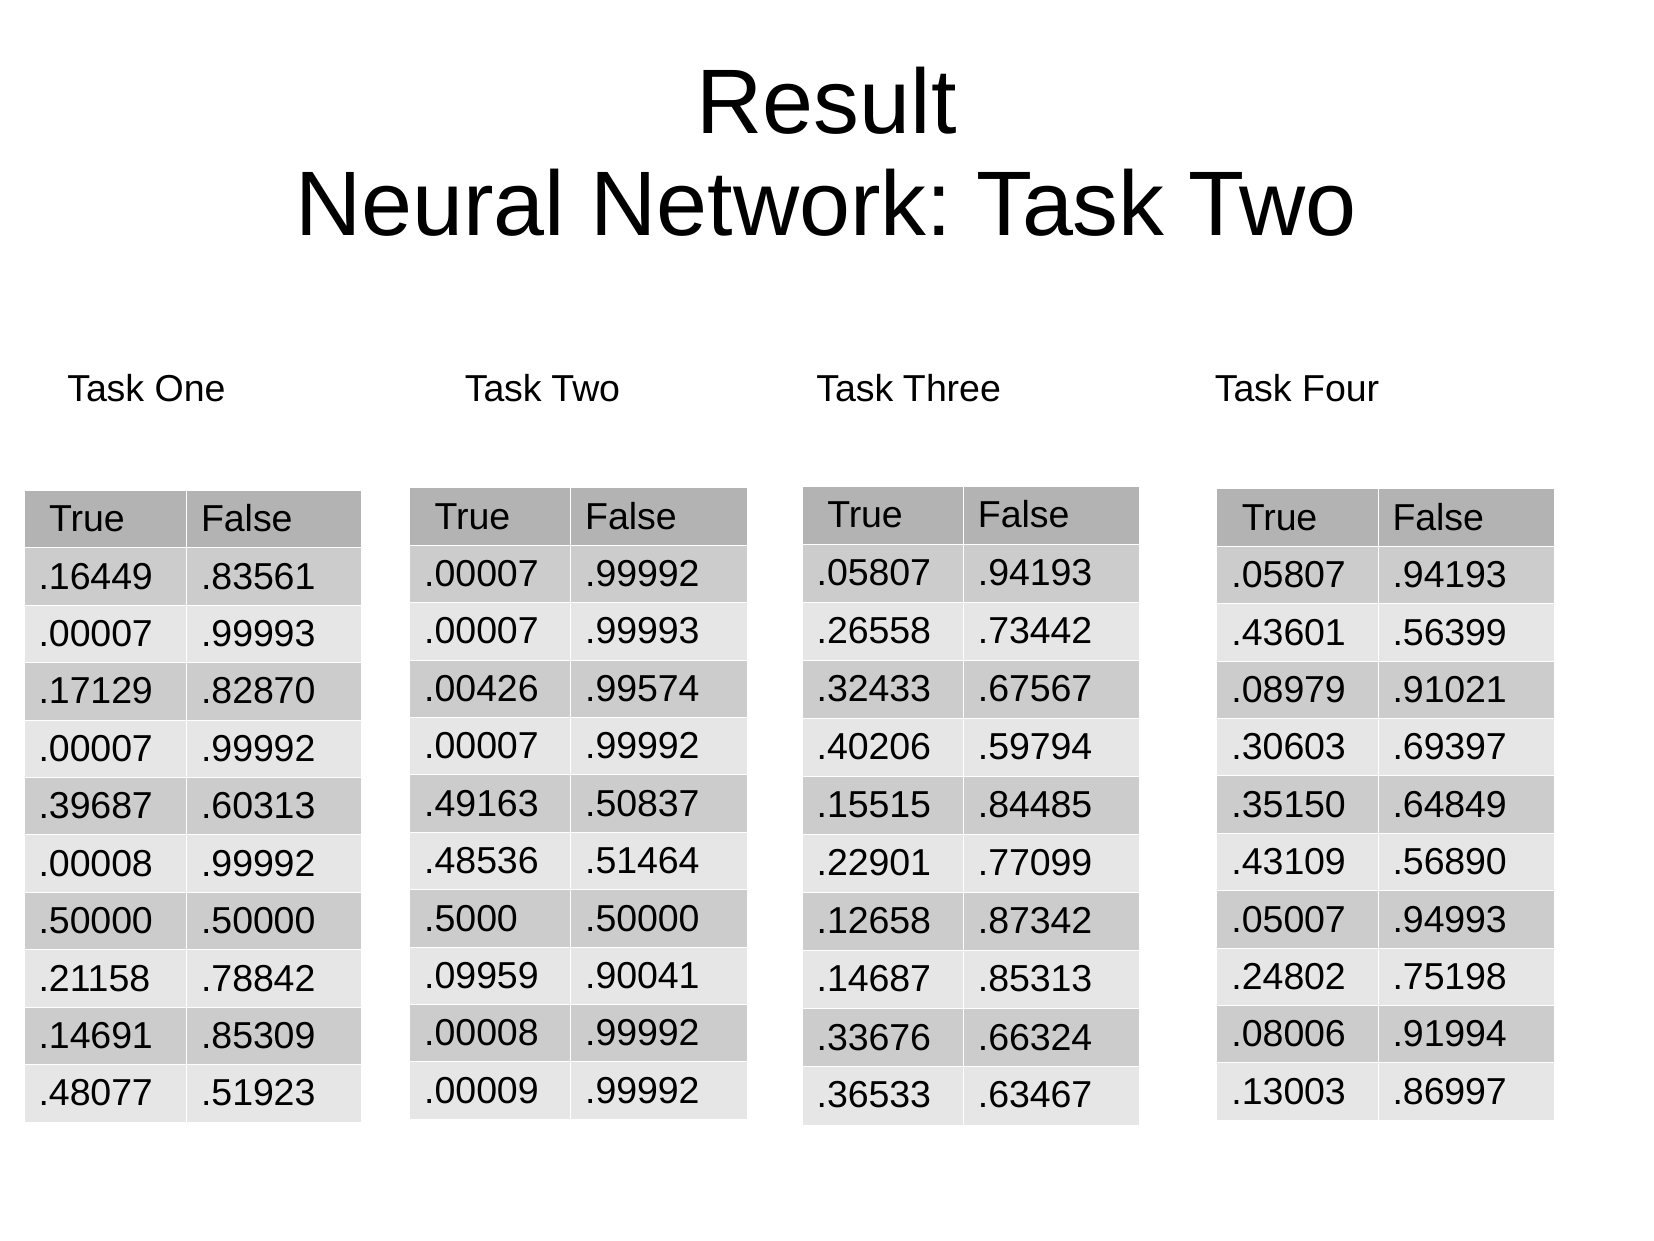

# Result Neural Network: Task Two
 Task One				Task Two		 Task Three			Task Four
| True | False |
| --- | --- |
| .05807 | .94193 |
| .26558 | .73442 |
| .32433 | .67567 |
| .40206 | .59794 |
| .15515 | .84485 |
| .22901 | .77099 |
| .12658 | .87342 |
| .14687 | .85313 |
| .33676 | .66324 |
| .36533 | .63467 |
| True | False |
| --- | --- |
| .00007 | .99992 |
| .00007 | .99993 |
| .00426 | .99574 |
| .00007 | .99992 |
| .49163 | .50837 |
| .48536 | .51464 |
| .5000 | .50000 |
| .09959 | .90041 |
| .00008 | .99992 |
| .00009 | .99992 |
| True | False |
| --- | --- |
| .05807 | .94193 |
| .43601 | .56399 |
| .08979 | .91021 |
| .30603 | .69397 |
| .35150 | .64849 |
| .43109 | .56890 |
| .05007 | .94993 |
| .24802 | .75198 |
| .08006 | .91994 |
| .13003 | .86997 |
| True | False |
| --- | --- |
| .16449 | .83561 |
| .00007 | .99993 |
| .17129 | .82870 |
| .00007 | .99992 |
| .39687 | .60313 |
| .00008 | .99992 |
| .50000 | .50000 |
| .21158 | .78842 |
| .14691 | .85309 |
| .48077 | .51923 |